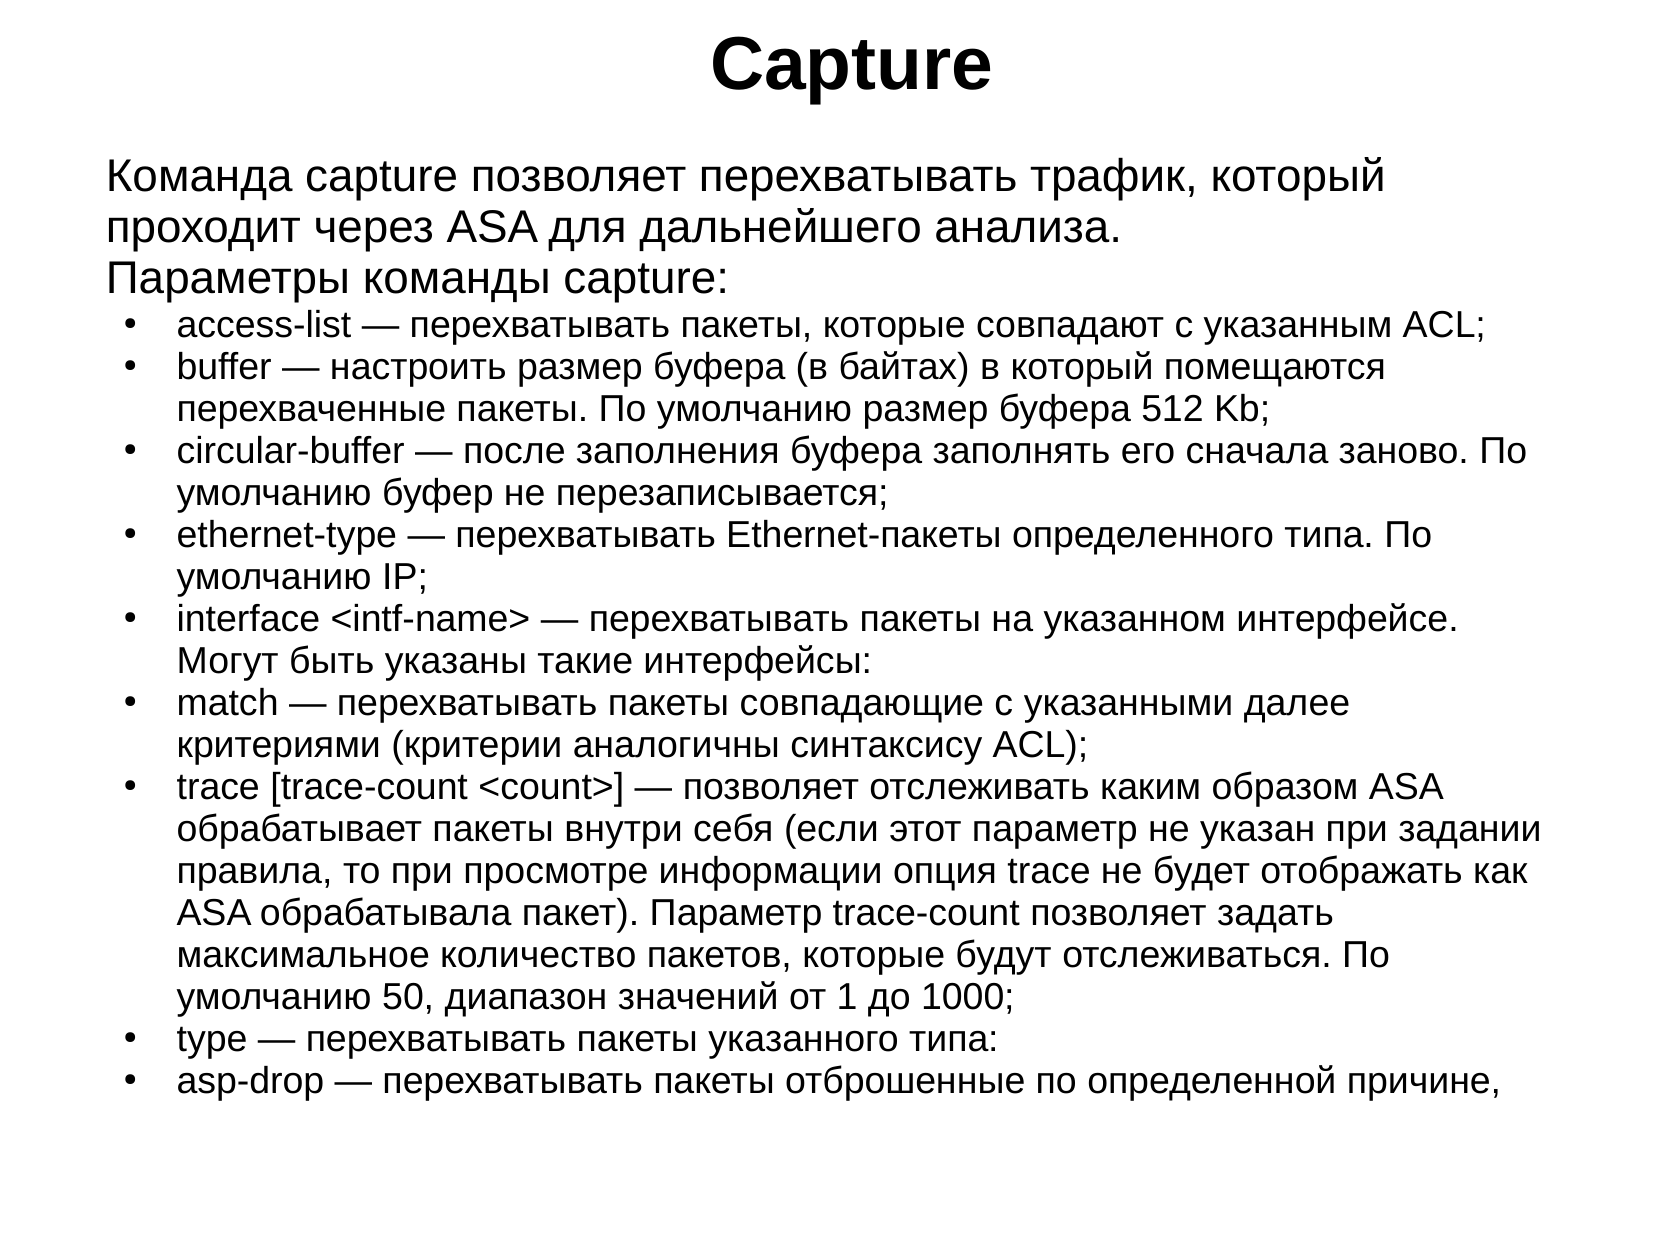

Capture
# Команда capture позволяет перехватывать трафик, который проходит через ASA для дальнейшего анализа.
Параметры команды capture:
access-list — перехватывать пакеты, которые совпадают с указанным ACL;
buffer — настроить размер буфера (в байтах) в который помещаются перехваченные пакеты. По умолчанию размер буфера 512 Kb;
circular-buffer — после заполнения буфера заполнять его сначала заново. По умолчанию буфер не перезаписывается;
ethernet-type — перехватывать Ethernet-пакеты определенного типа. По умолчанию IP;
interface <intf-name> — перехватывать пакеты на указанном интерфейсе. Могут быть указаны такие интерфейсы:
match — перехватывать пакеты совпадающие с указанными далее критериями (критерии аналогичны синтаксису ACL);
trace [trace-count <count>] — позволяет отслеживать каким образом ASA обрабатывает пакеты внутри себя (если этот параметр не указан при задании правила, то при просмотре информации опция trace не будет отображать как ASA обрабатывала пакет). Параметр trace-count позволяет задать максимальное количество пакетов, которые будут отслеживаться. По умолчанию 50, диапазон значений от 1 до 1000;
type — перехватывать пакеты указанного типа:
asp-drop — перехватывать пакеты отброшенные по определенной причине,